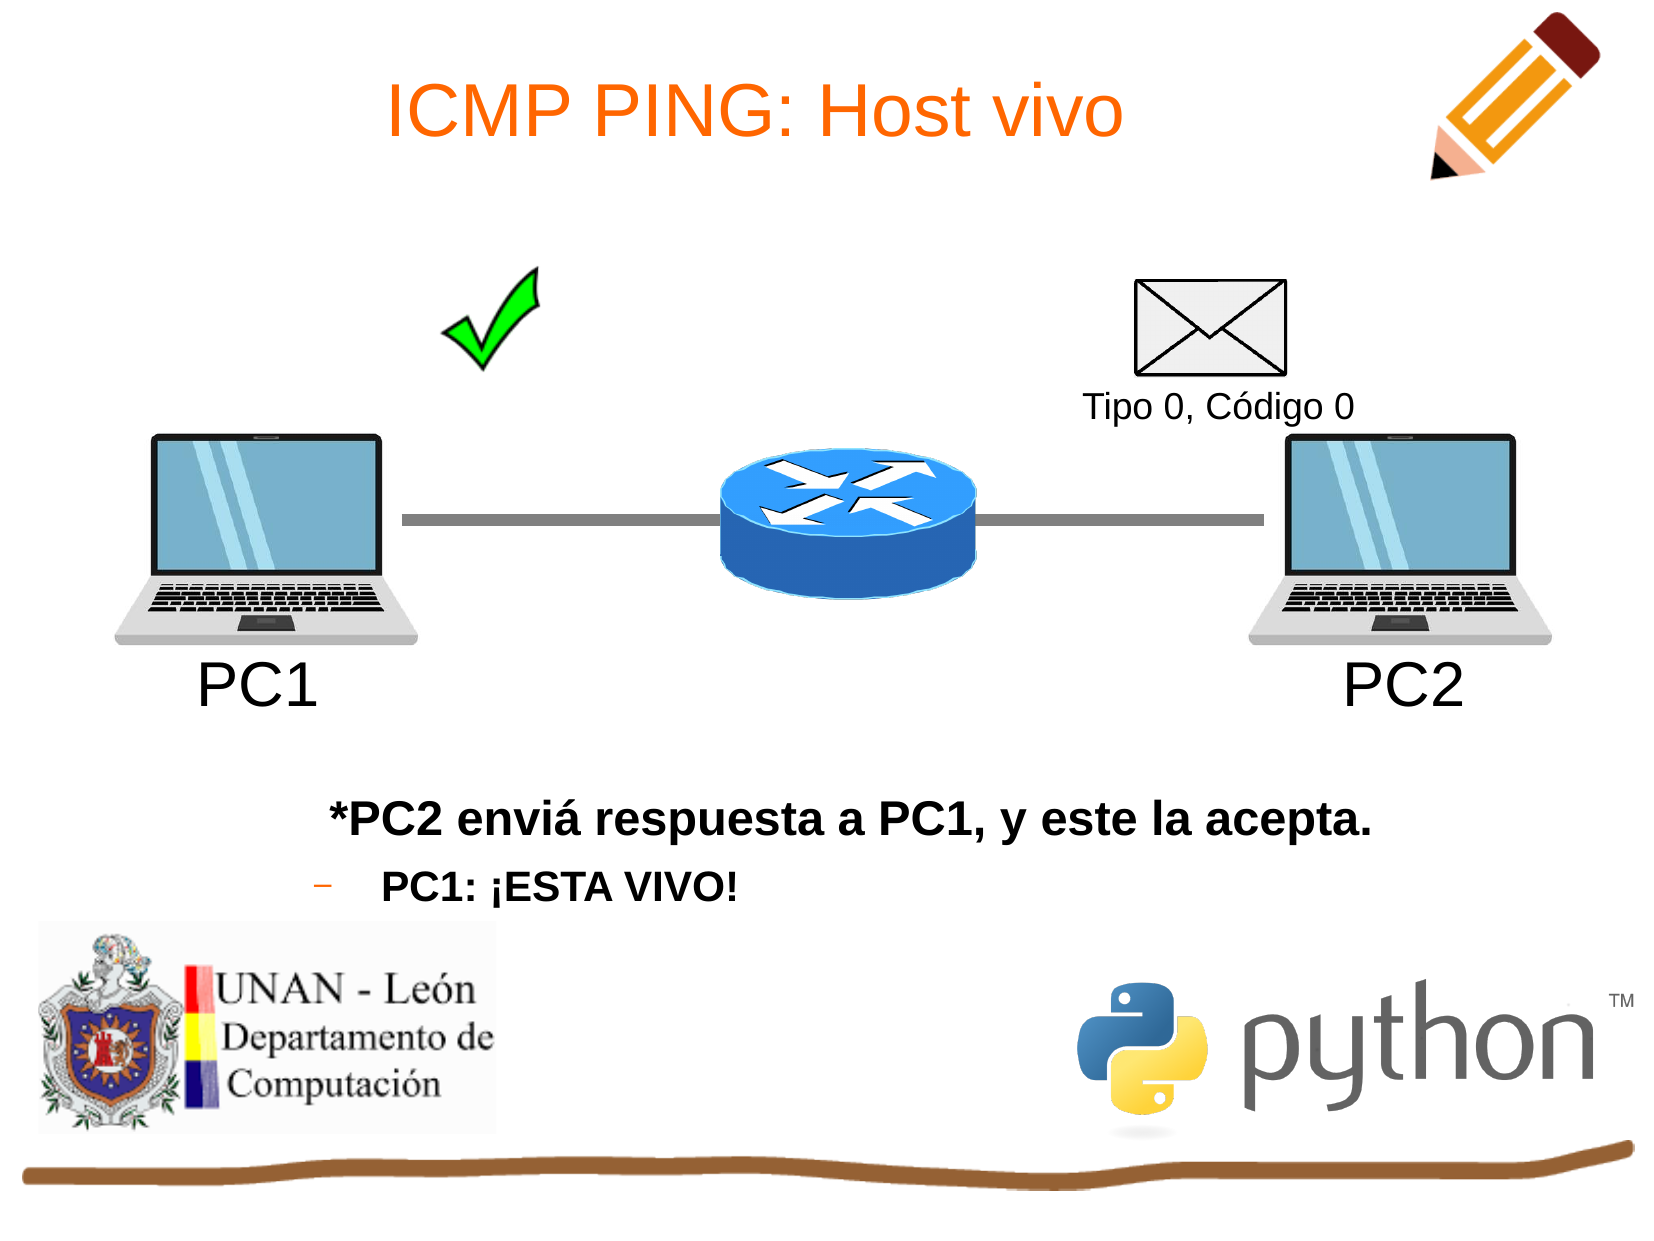

# ICMP PING: Host vivo
Tipo 0, Código 0
PC1
PC2
*PC2 enviá respuesta a PC1, y este la acepta.
PC1: ¡ESTA VIVO!